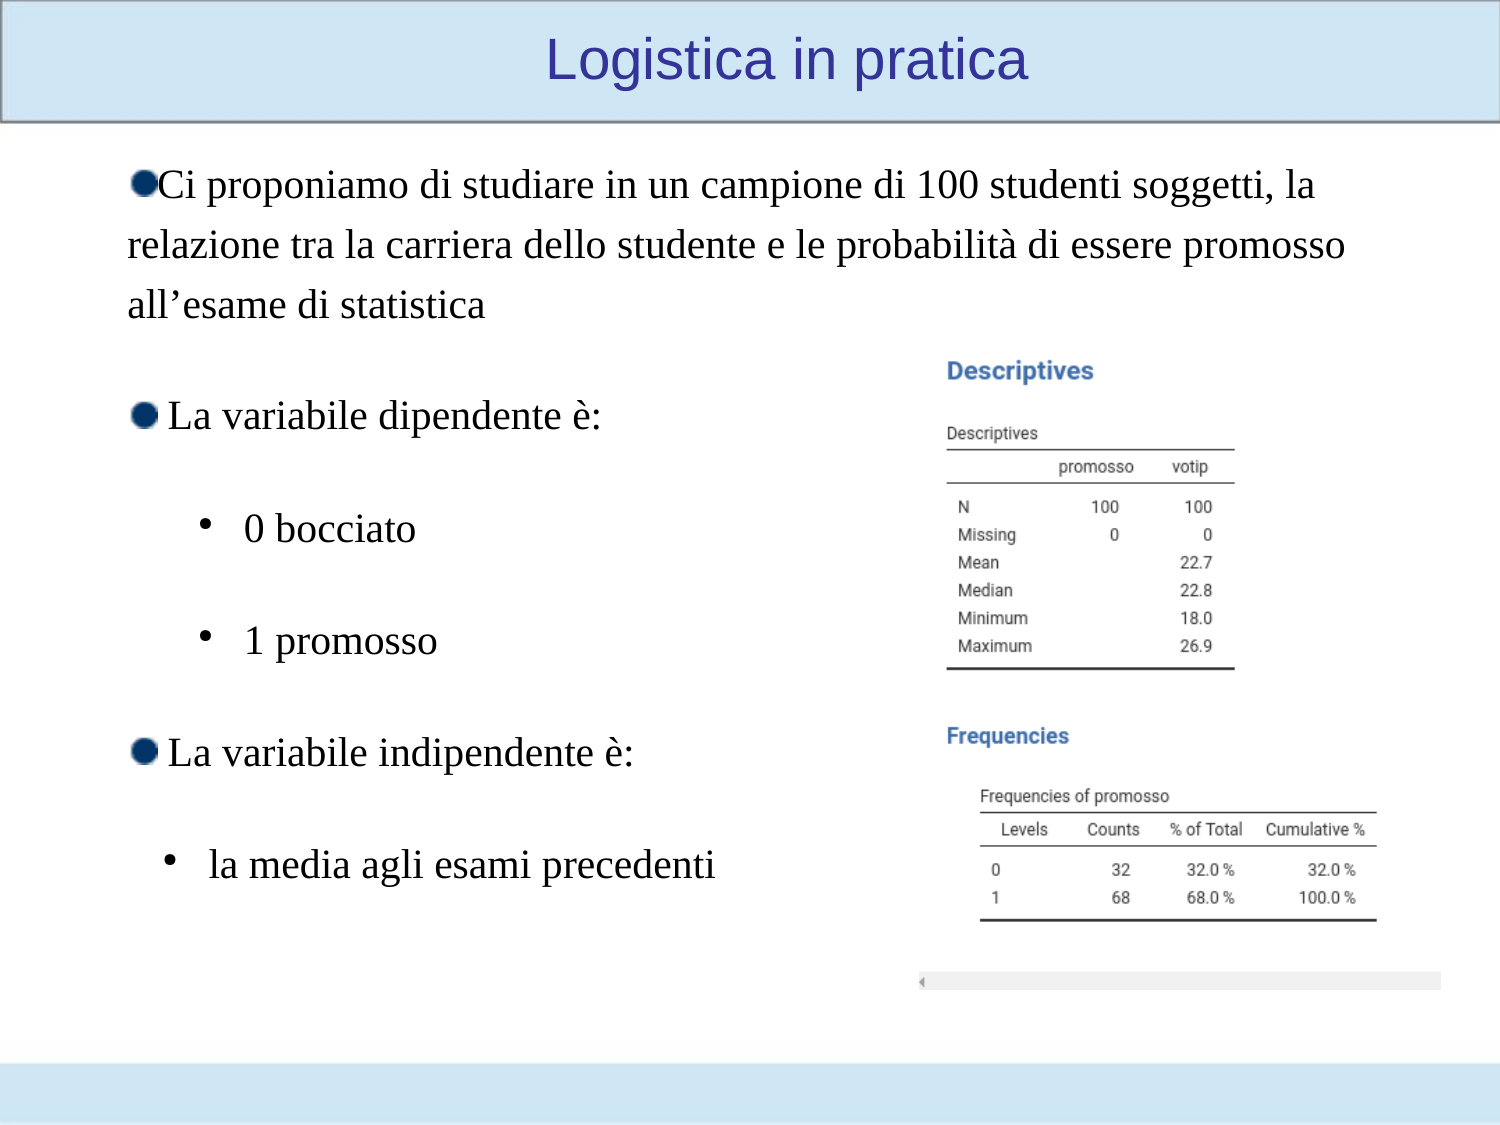

# Logistica in pratica
Ci proponiamo di studiare in un campione di 100 studenti soggetti, la relazione tra la carriera dello studente e le probabilità di essere promosso all’esame di statistica
 La variabile dipendente è:
 0 bocciato
 1 promosso
 La variabile indipendente è:
 la media agli esami precedenti